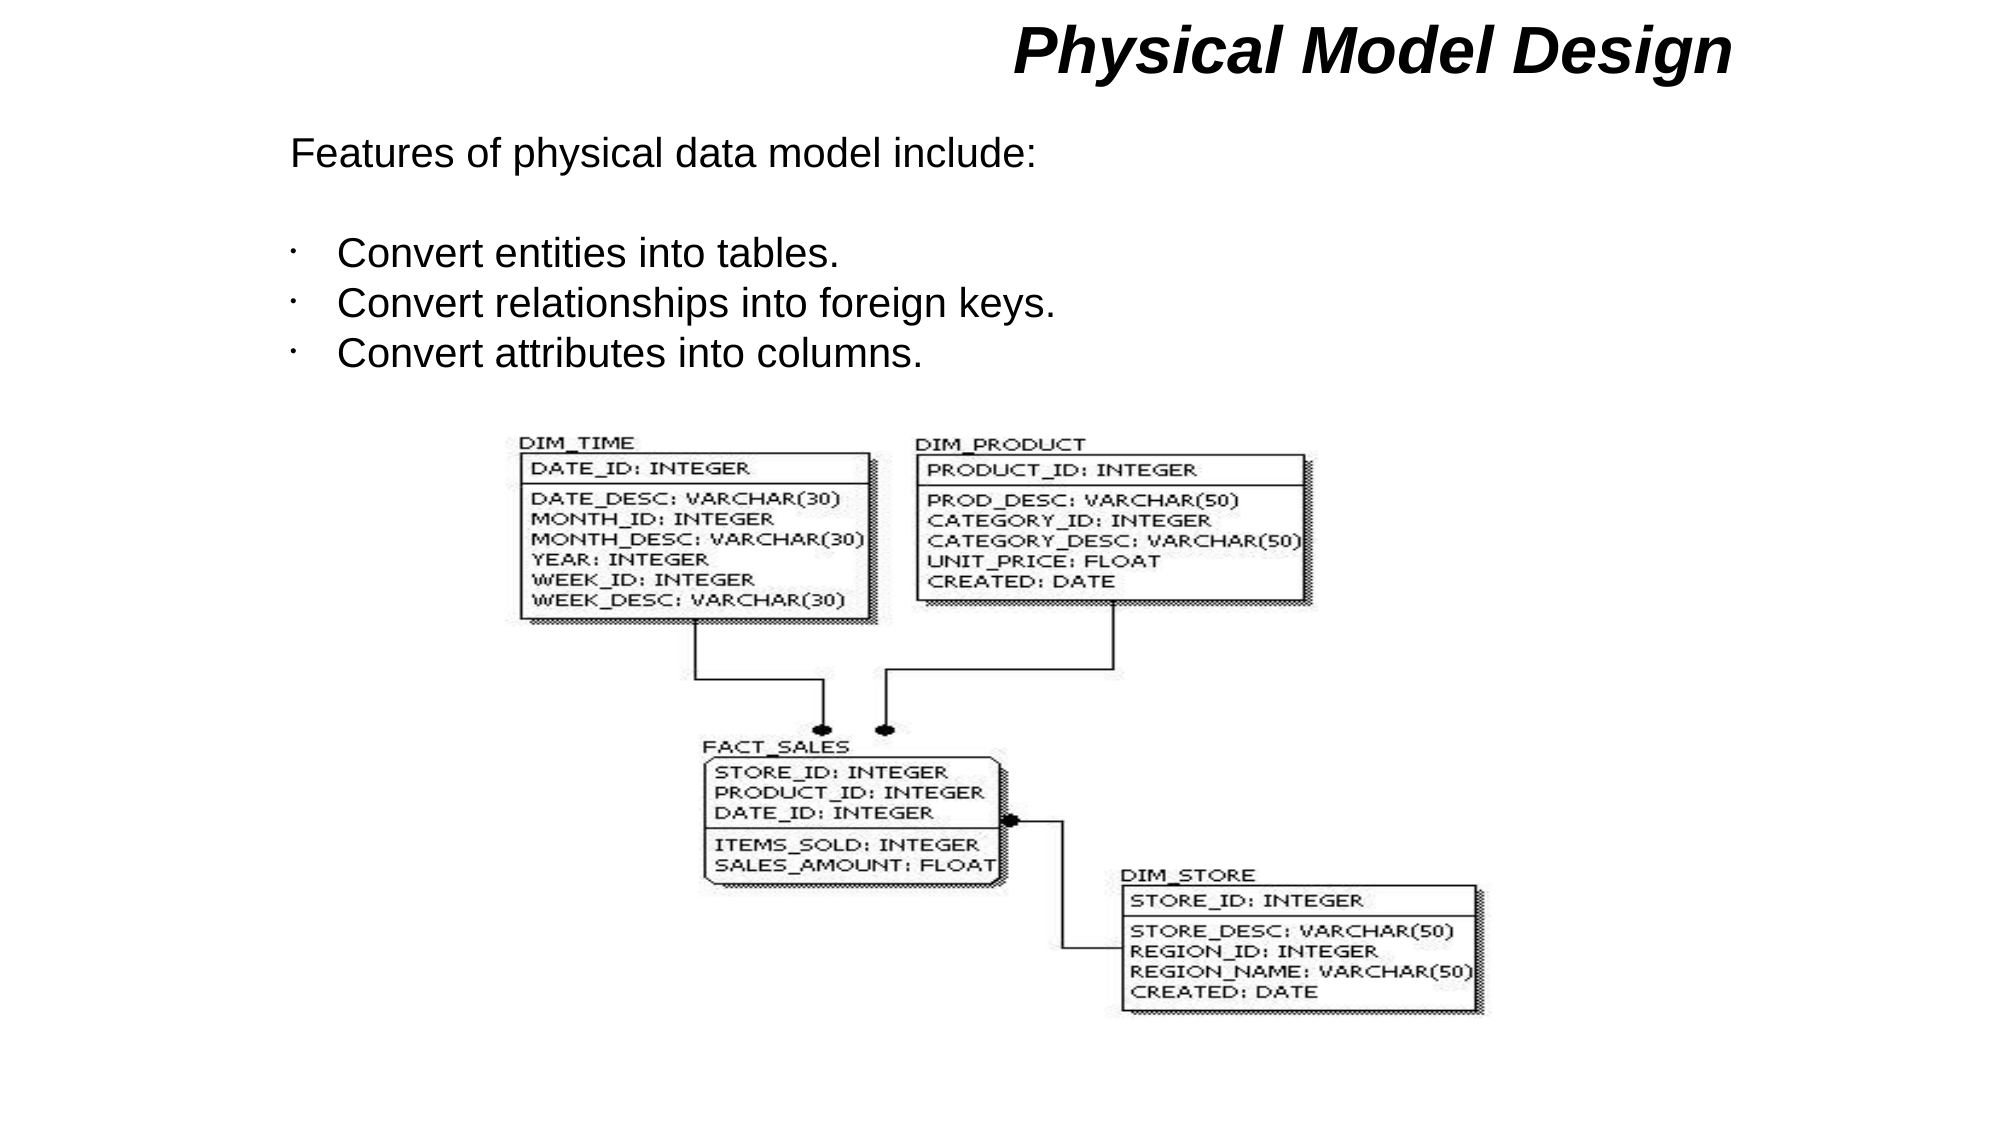

Physical Model Design
Features of physical data model include:
 Convert entities into tables.
 Convert relationships into foreign keys.
 Convert attributes into columns.